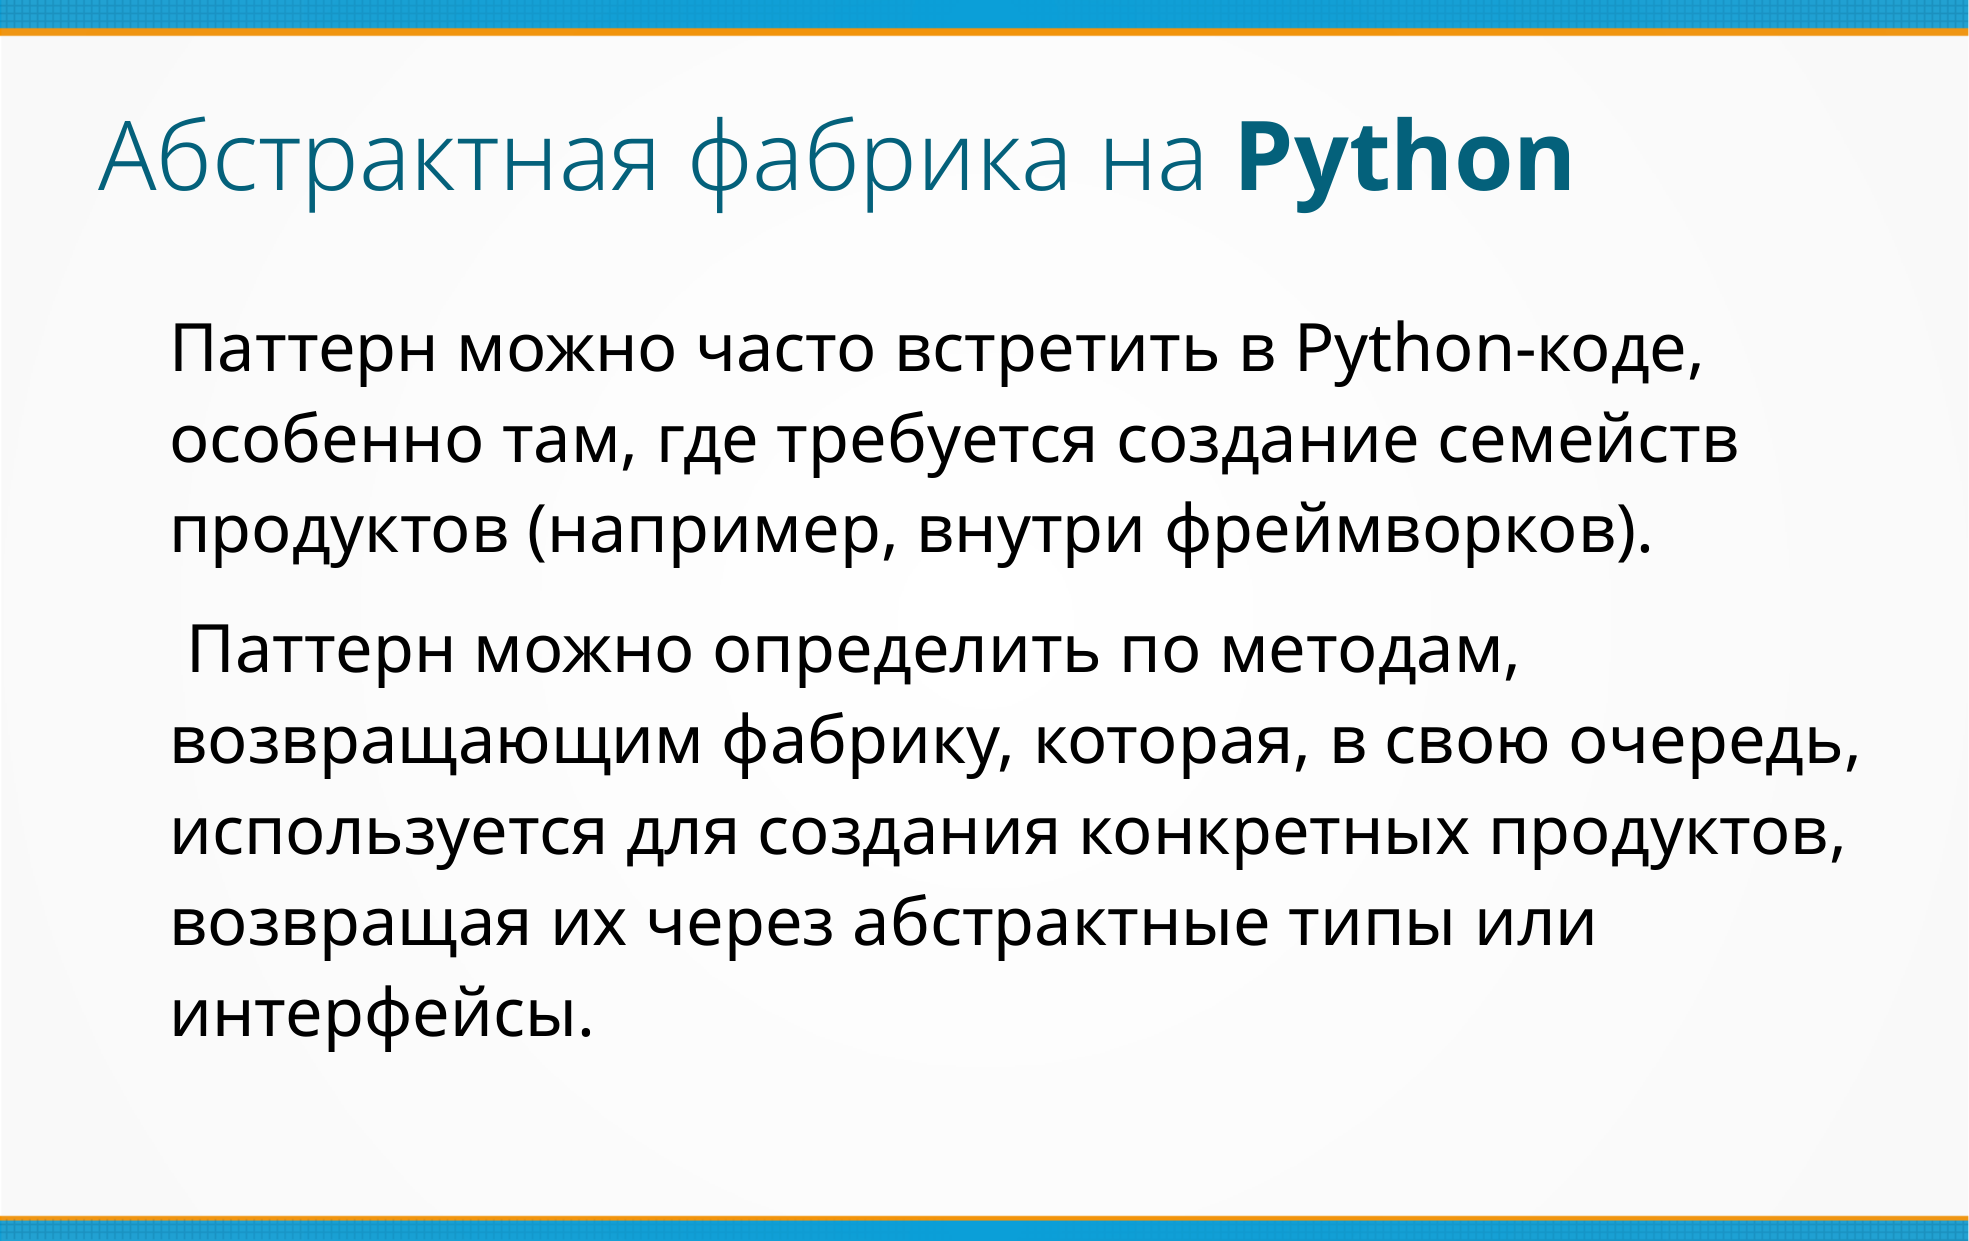

# Абстрактная фабрика на Python
Паттерн можно часто встретить в Python-коде, особенно там, где требуется создание семейств продуктов (например, внутри фреймворков).
 Паттерн можно определить по методам, возвращающим фабрику, которая, в свою очередь, используется для создания конкретных продуктов, возвращая их через абстрактные типы или интерфейсы.